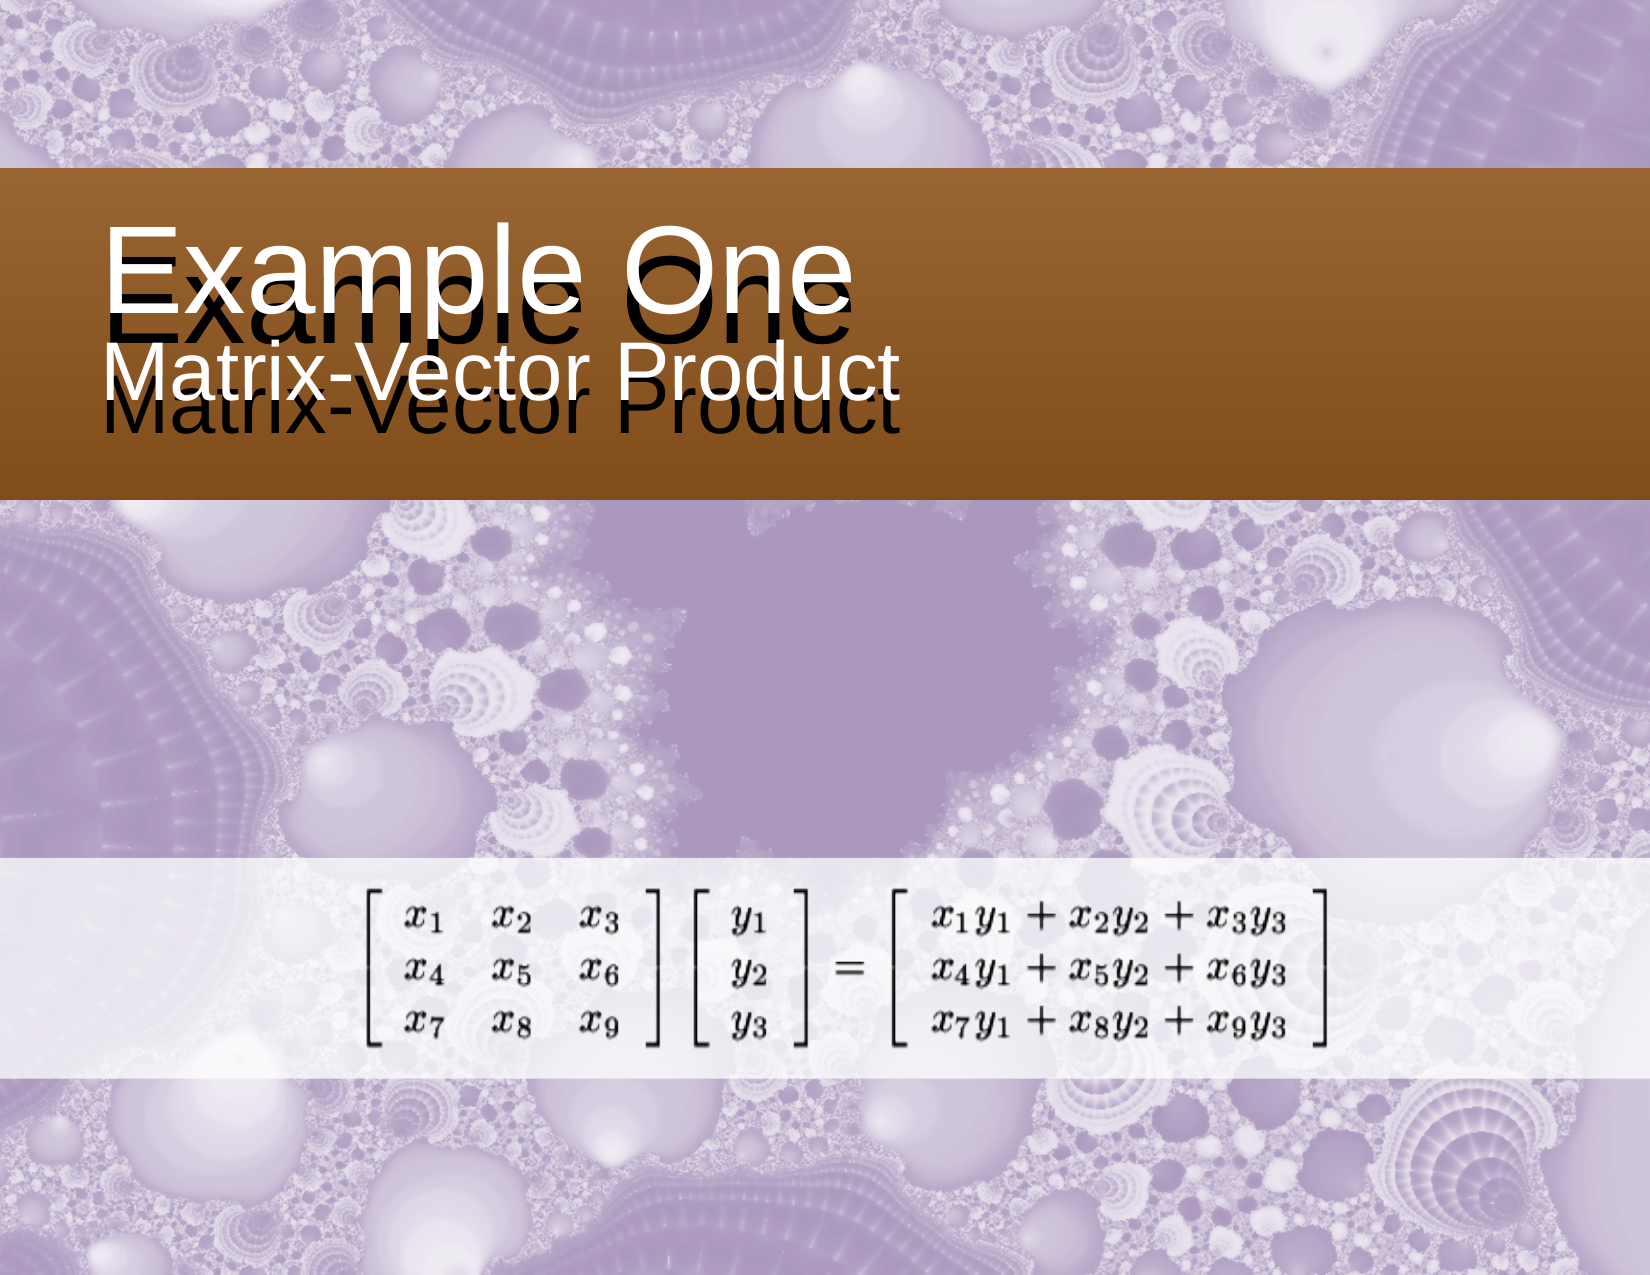

Example One
Matrix-Vector Product
Example One
Matrix-Vector Product